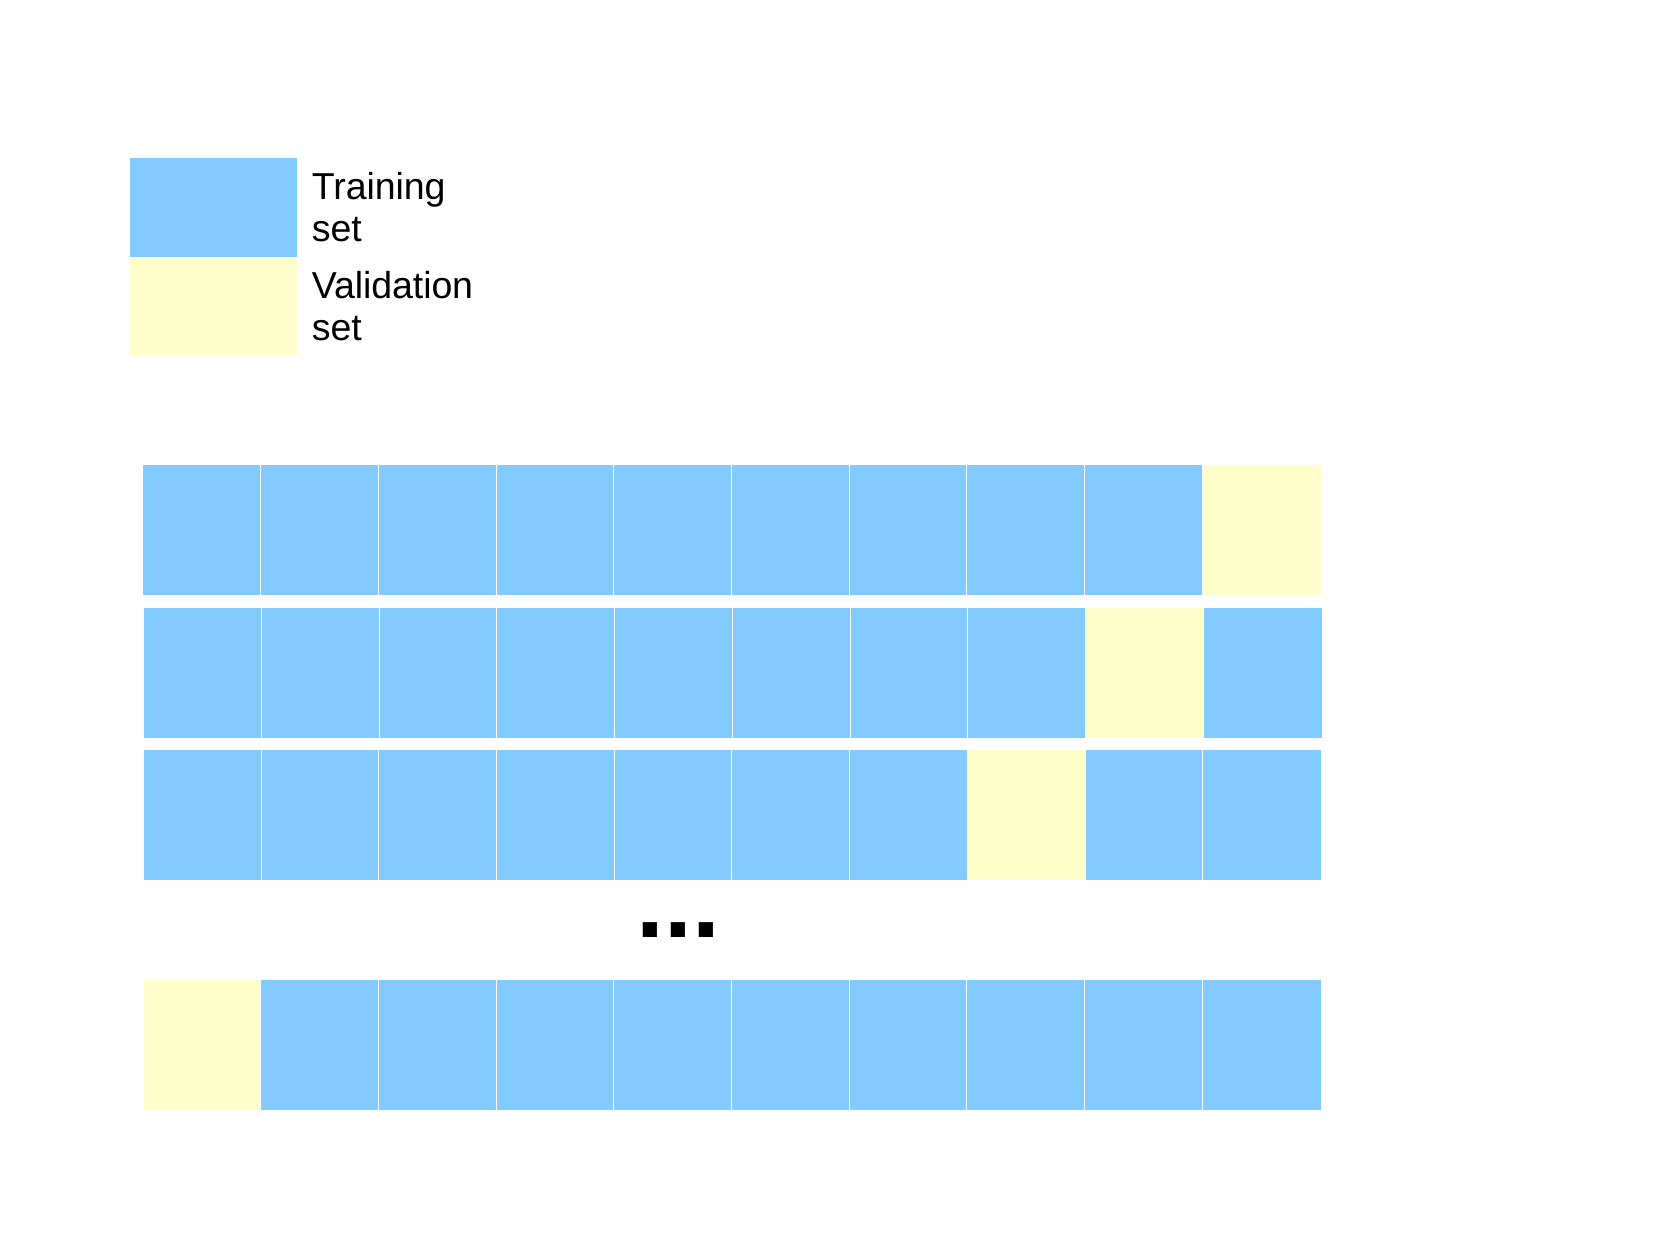

| | Training set |
| --- | --- |
| | Validation set |
| | | | | | | | | | |
| --- | --- | --- | --- | --- | --- | --- | --- | --- | --- |
| | | | | | | | | | |
| --- | --- | --- | --- | --- | --- | --- | --- | --- | --- |
| | | | | | | | | | |
| --- | --- | --- | --- | --- | --- | --- | --- | --- | --- |
...
| | | | | | | | | | |
| --- | --- | --- | --- | --- | --- | --- | --- | --- | --- |